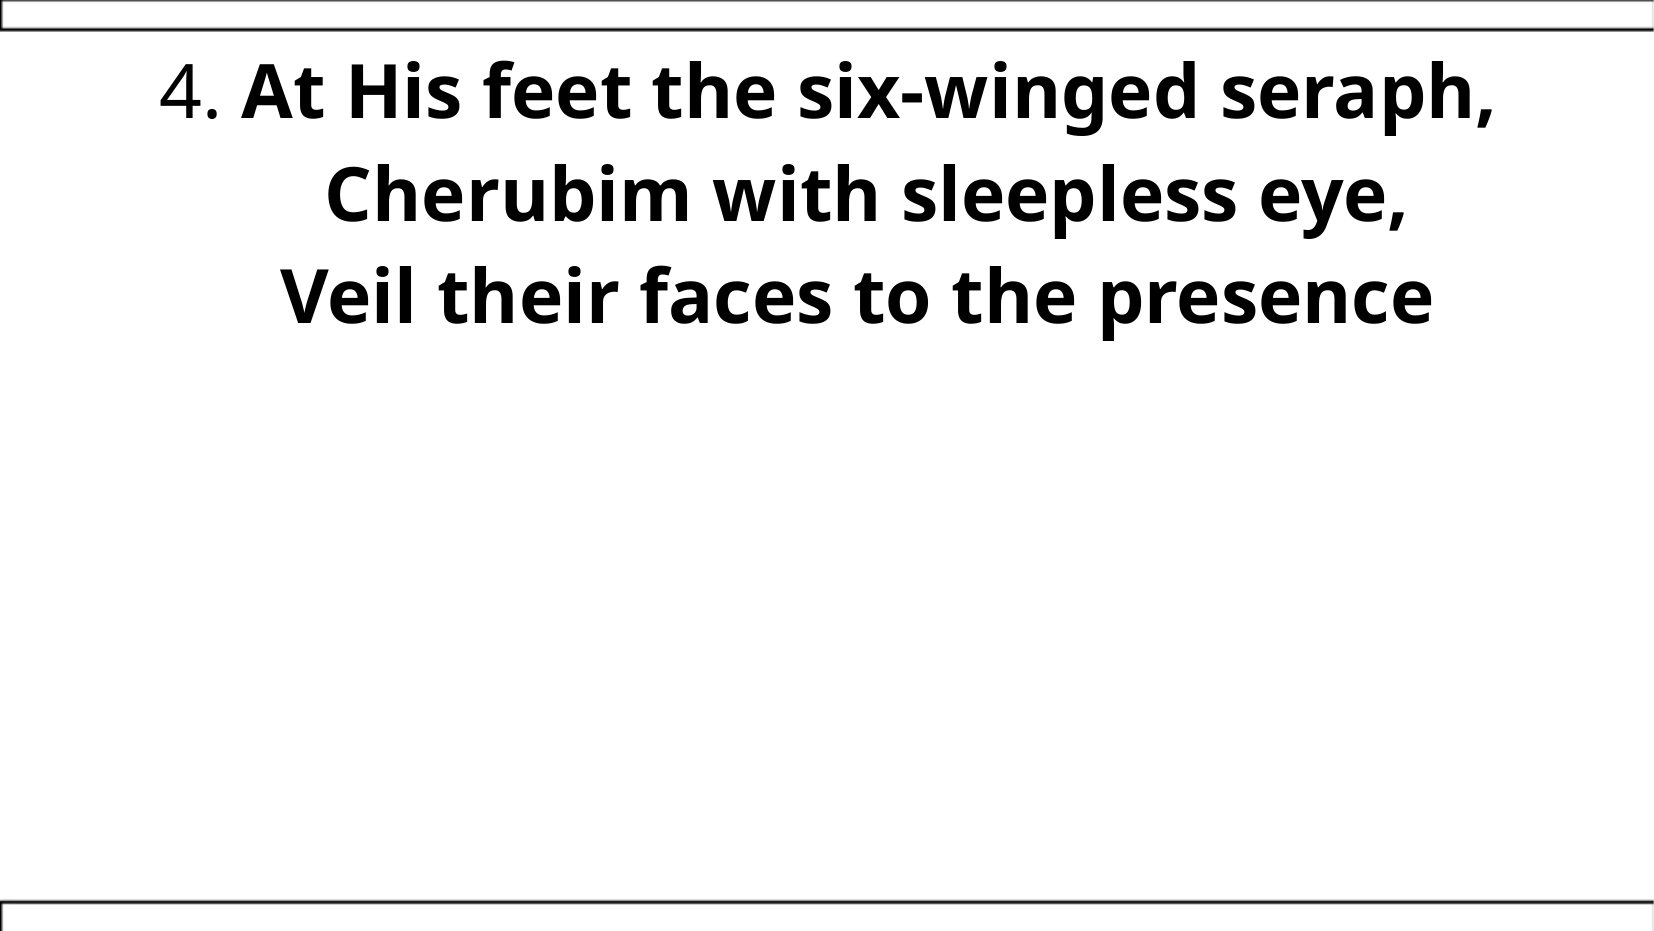

4. At His feet the six-winged seraph,
 Cherubim with sleepless eye,
 Veil their faces to the presence